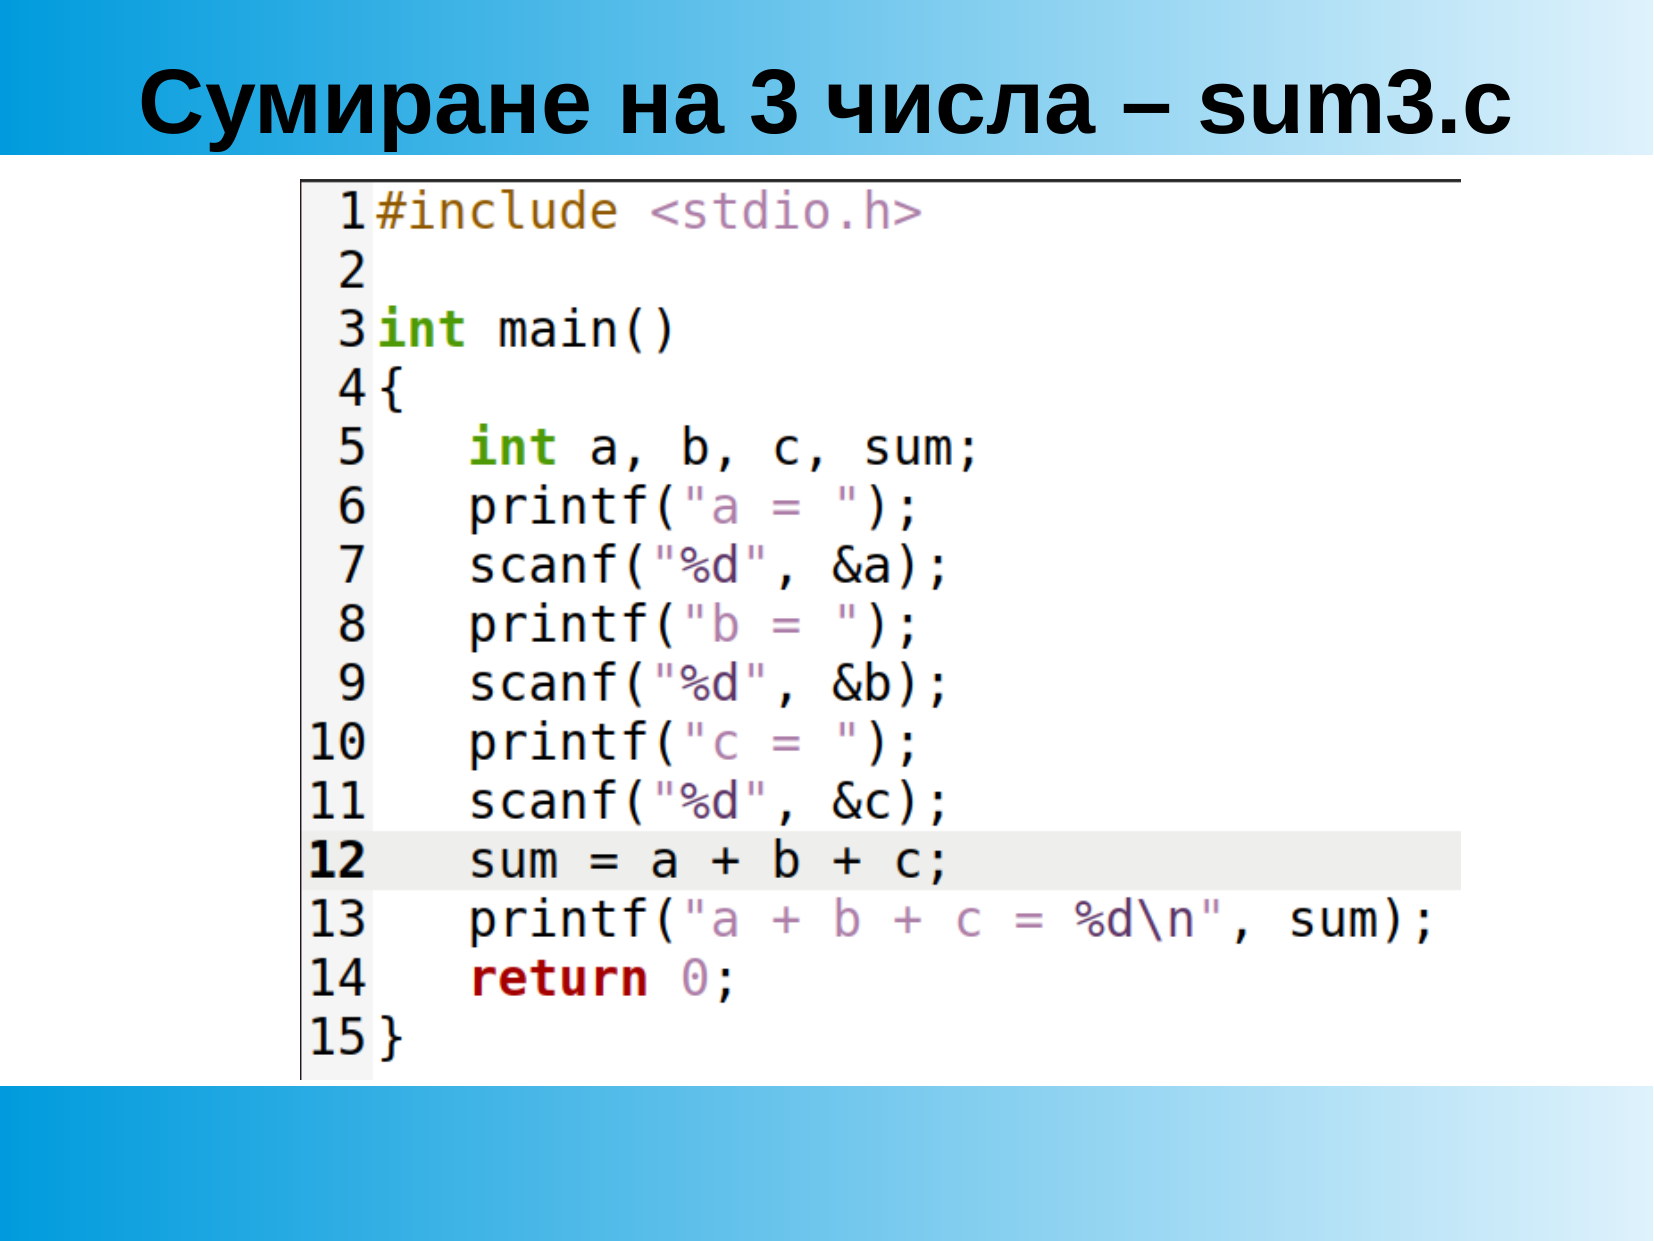

# Сумиране на 3 числа – sum3.c